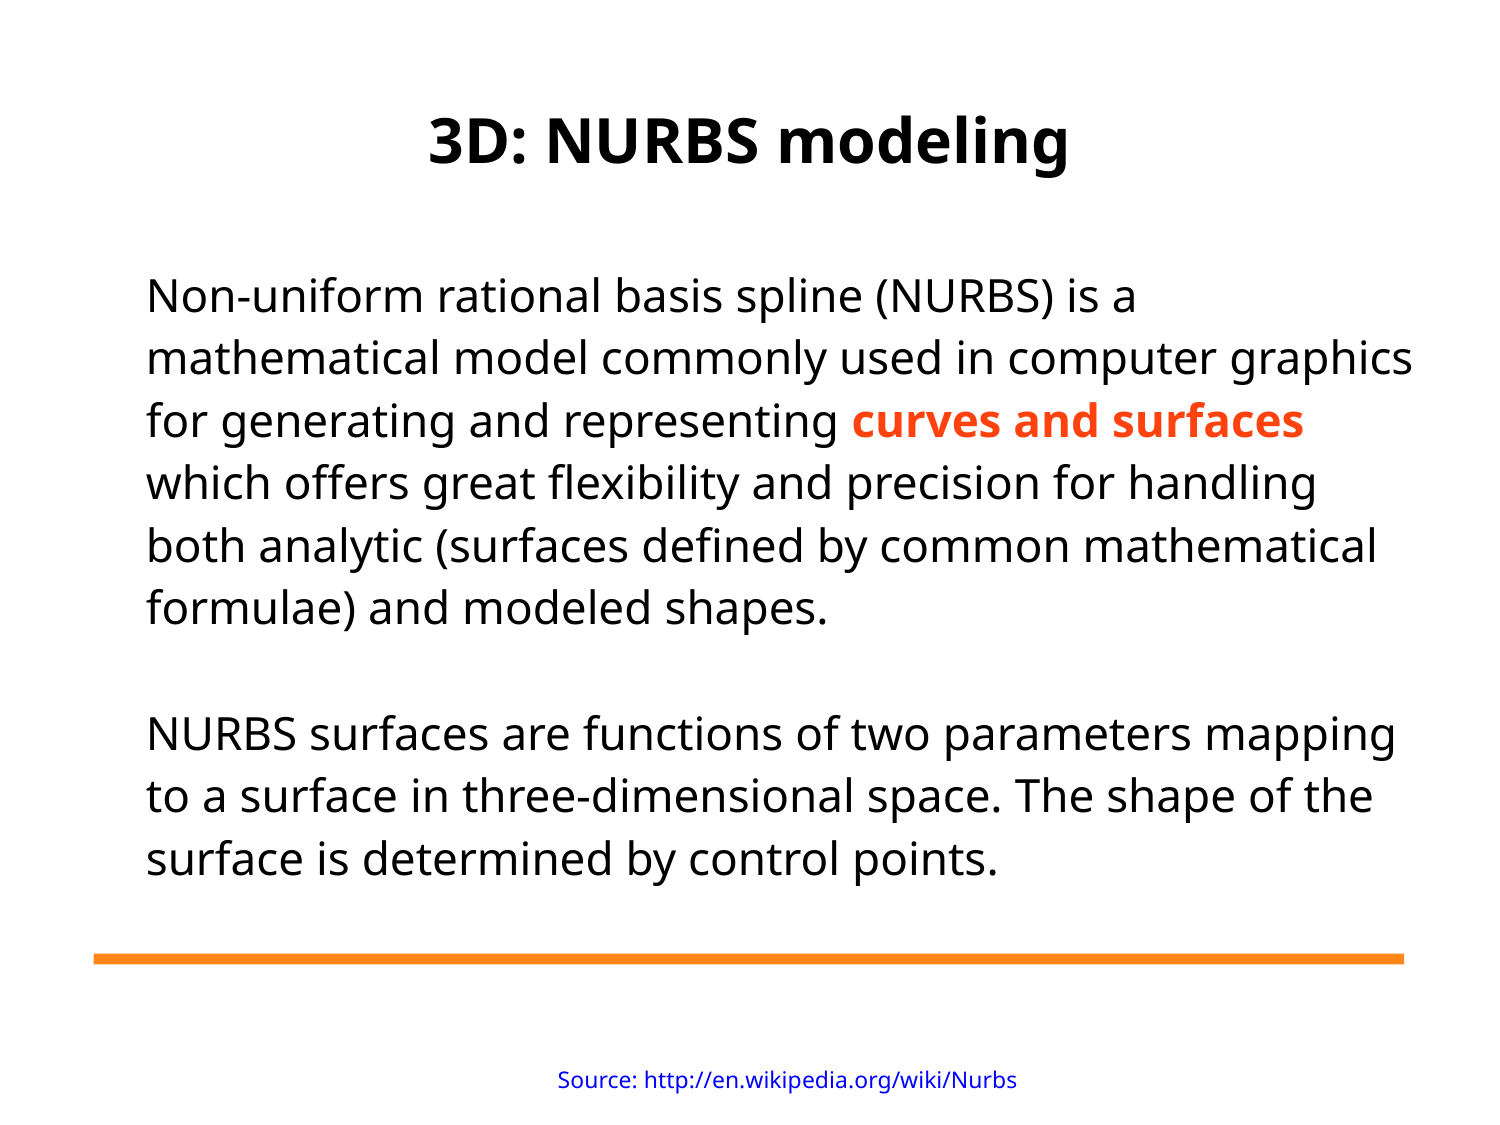

# 3D: NURBS modeling
Non-uniform rational basis spline (NURBS) is a mathematical model commonly used in computer graphics for generating and representing curves and surfaces which offers great flexibility and precision for handling both analytic (surfaces defined by common mathematical formulae) and modeled shapes.
NURBS surfaces are functions of two parameters mapping to a surface in three-dimensional space. The shape of the surface is determined by control points.
Source: http://en.wikipedia.org/wiki/Nurbs